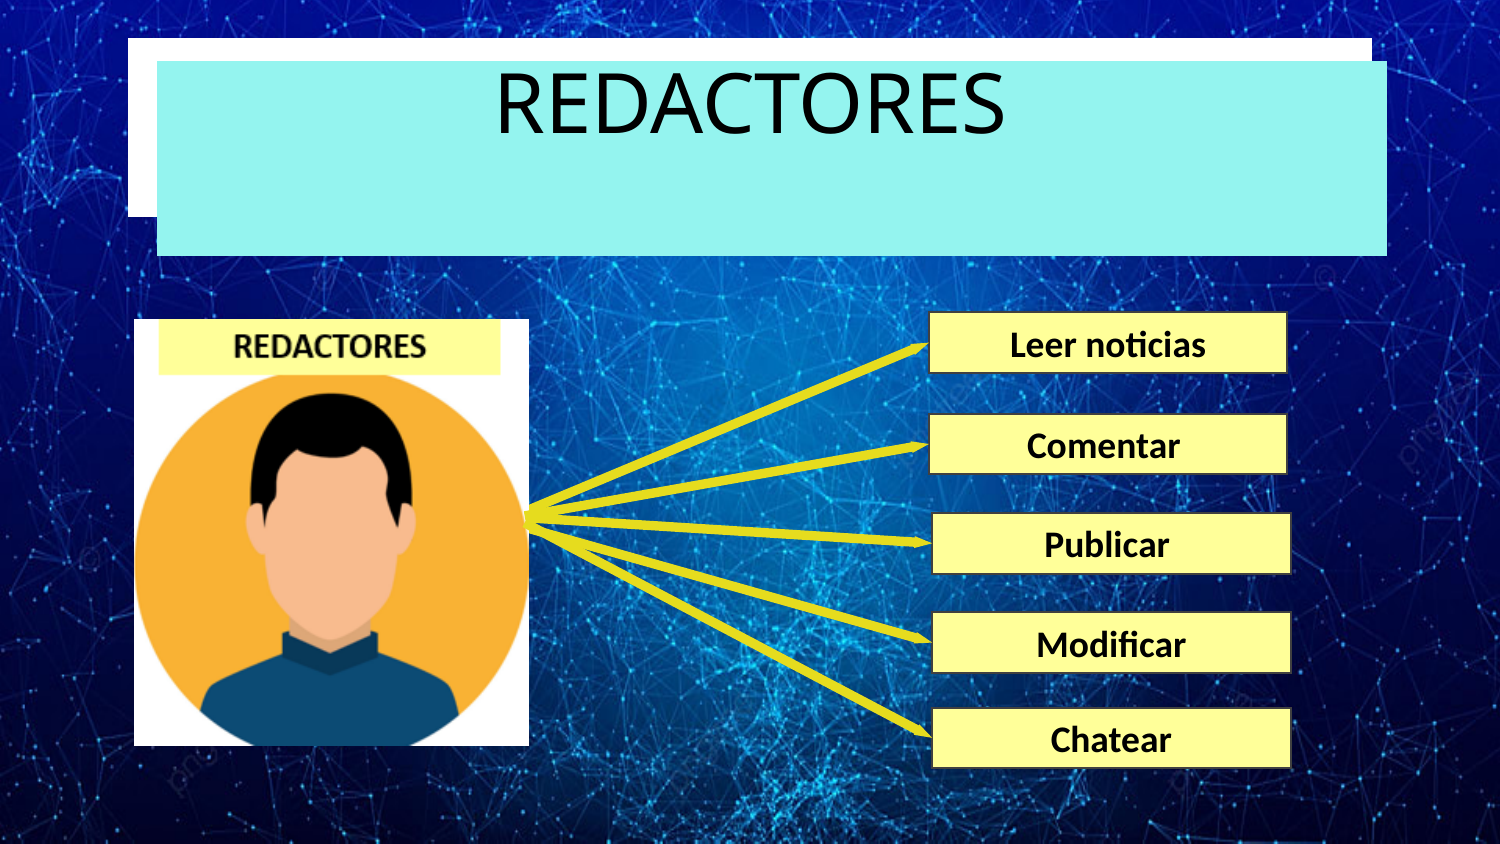

# REDACTORES
Leer noticias
Comentar
Publicar
Modificar
Chatear